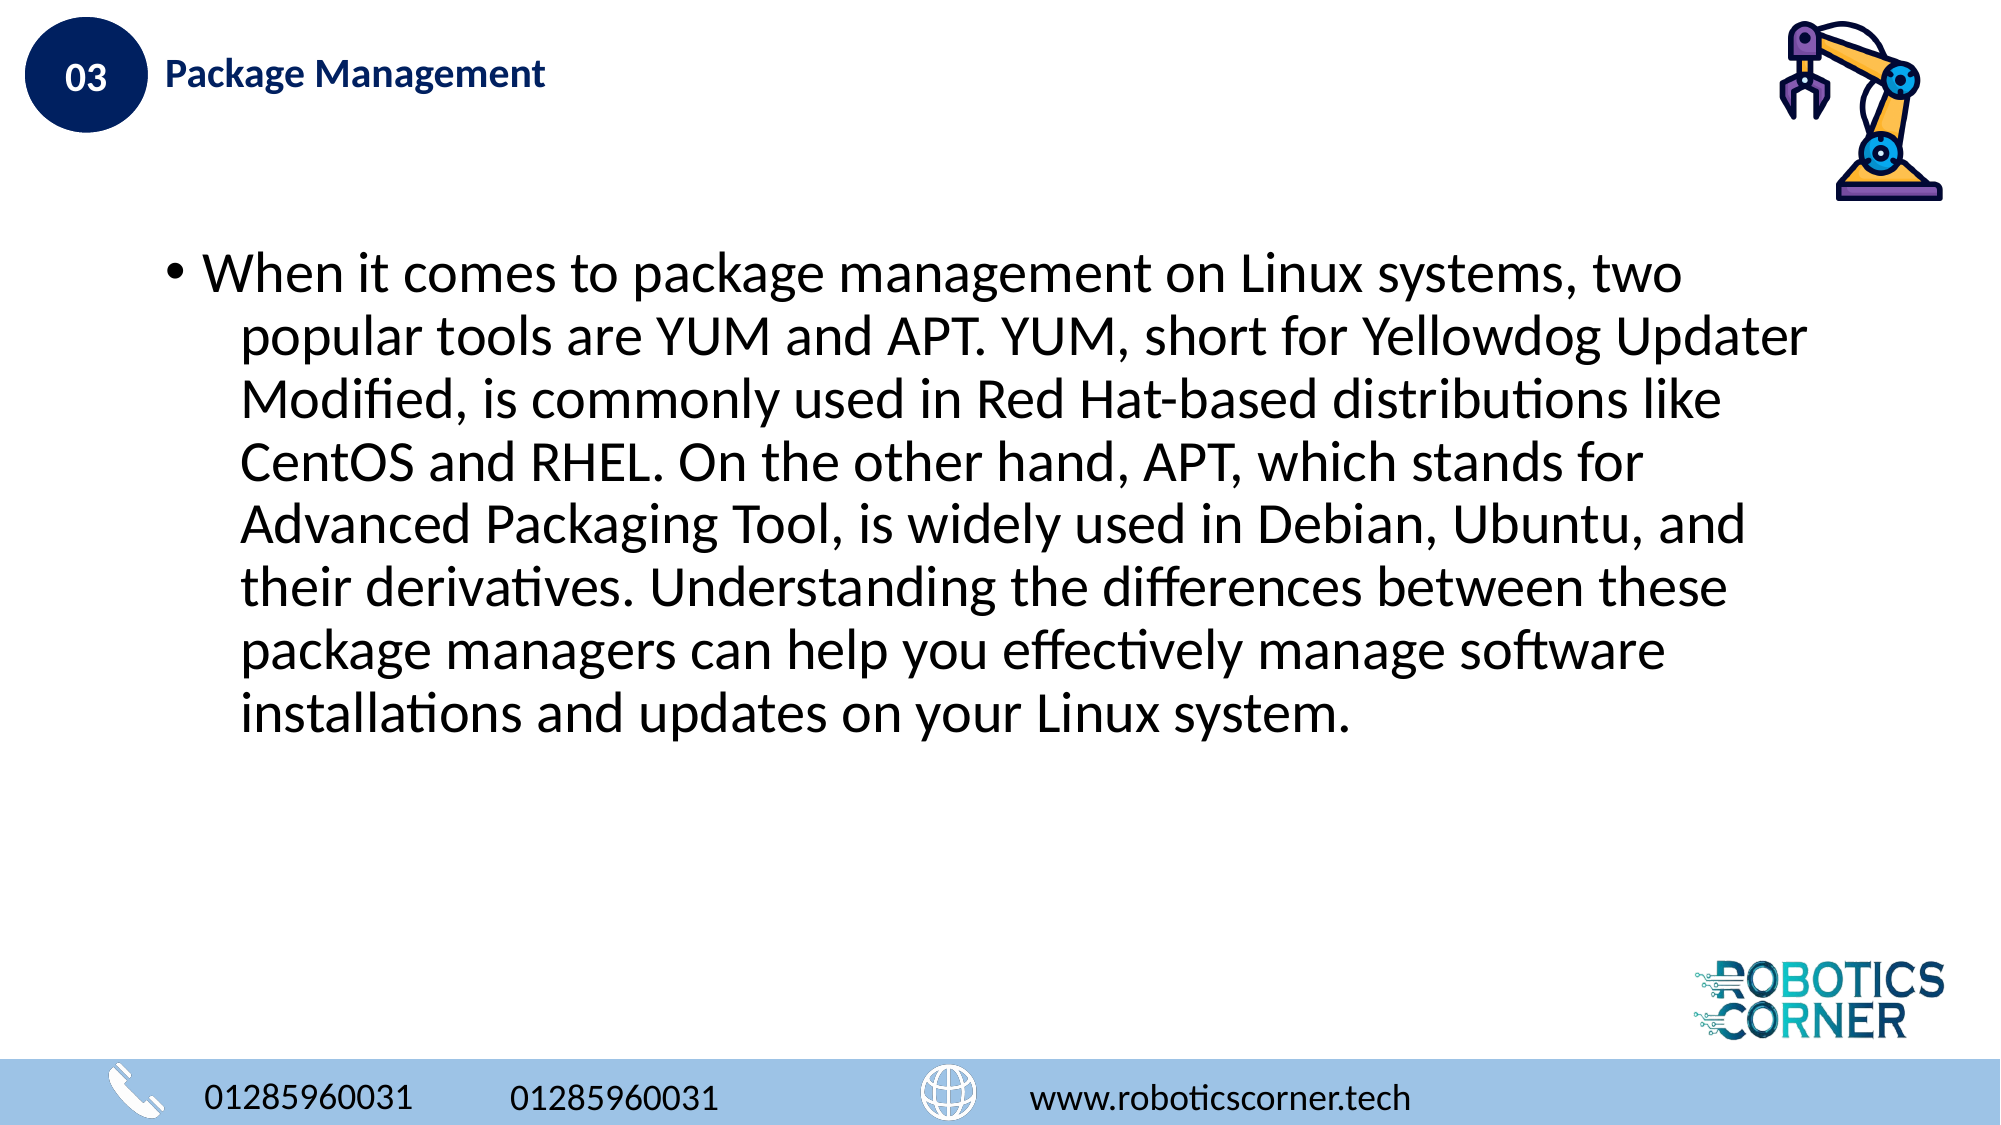

03
Package Management
# When it comes to package management on Linux systems, two popular tools are YUM and APT. YUM, short for Yellowdog Updater Modified, is commonly used in Red Hat-based distributions like CentOS and RHEL. On the other hand, APT, which stands for Advanced Packaging Tool, is widely used in Debian, Ubuntu, and their derivatives. Understanding the differences between these package managers can help you effectively manage software installations and updates on your Linux system.
01285960031
01285960031
www.roboticscorner.tech